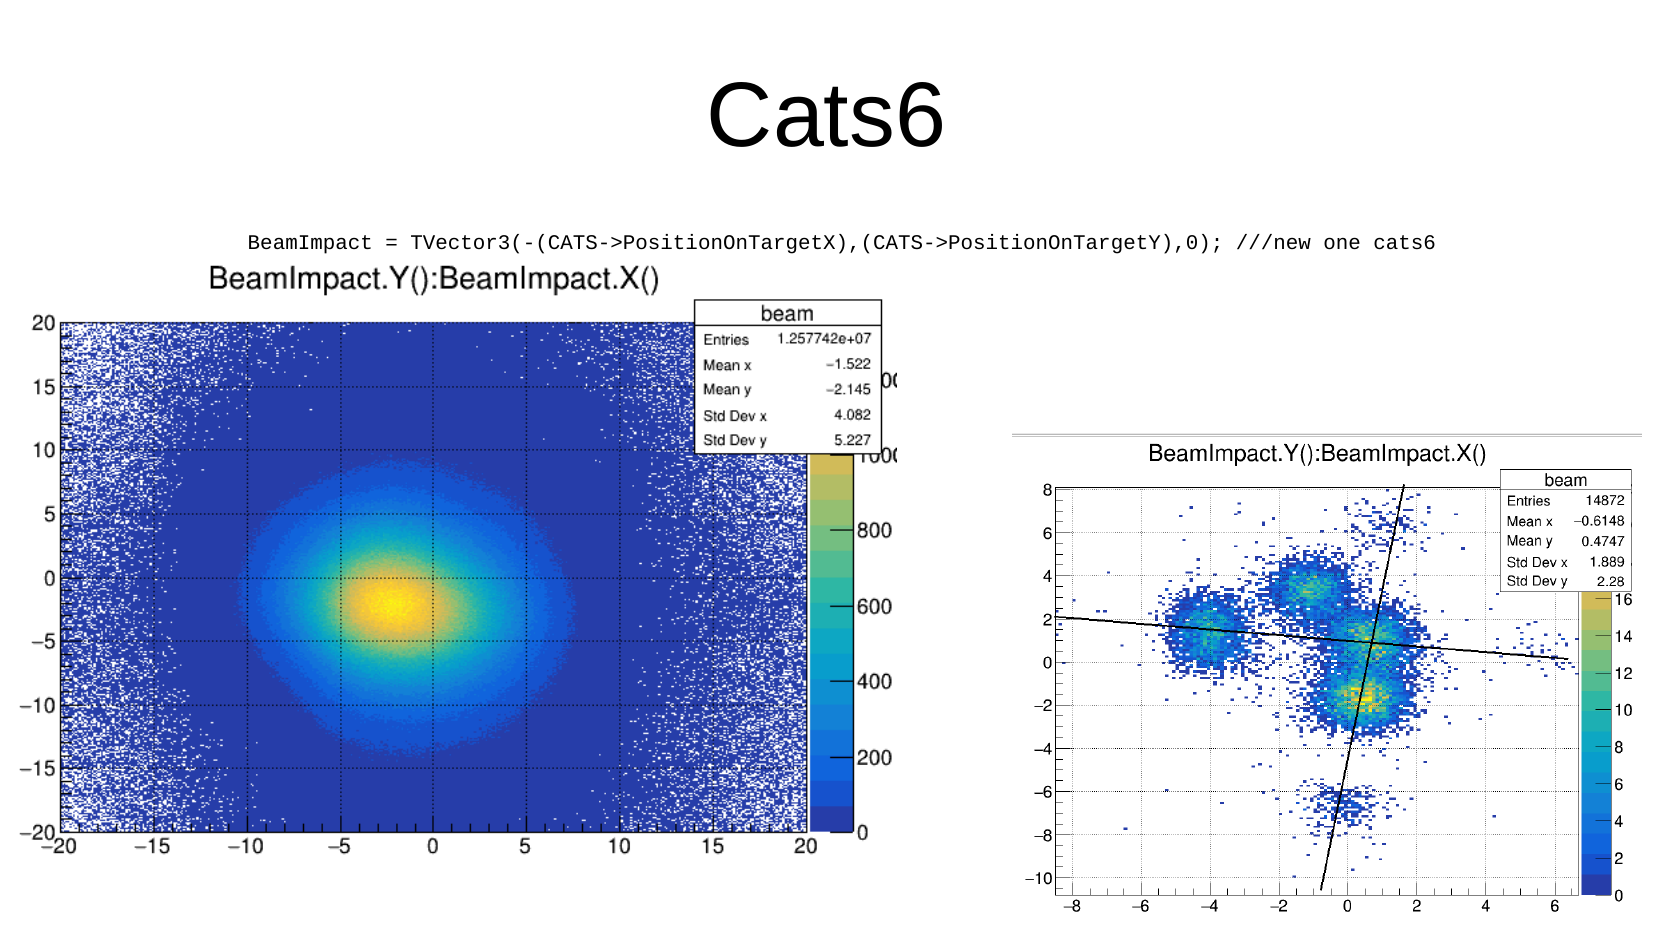

# Cats6
 BeamImpact = TVector3(-(CATS->PositionOnTargetX),(CATS->PositionOnTargetY),0); ///new one cats6